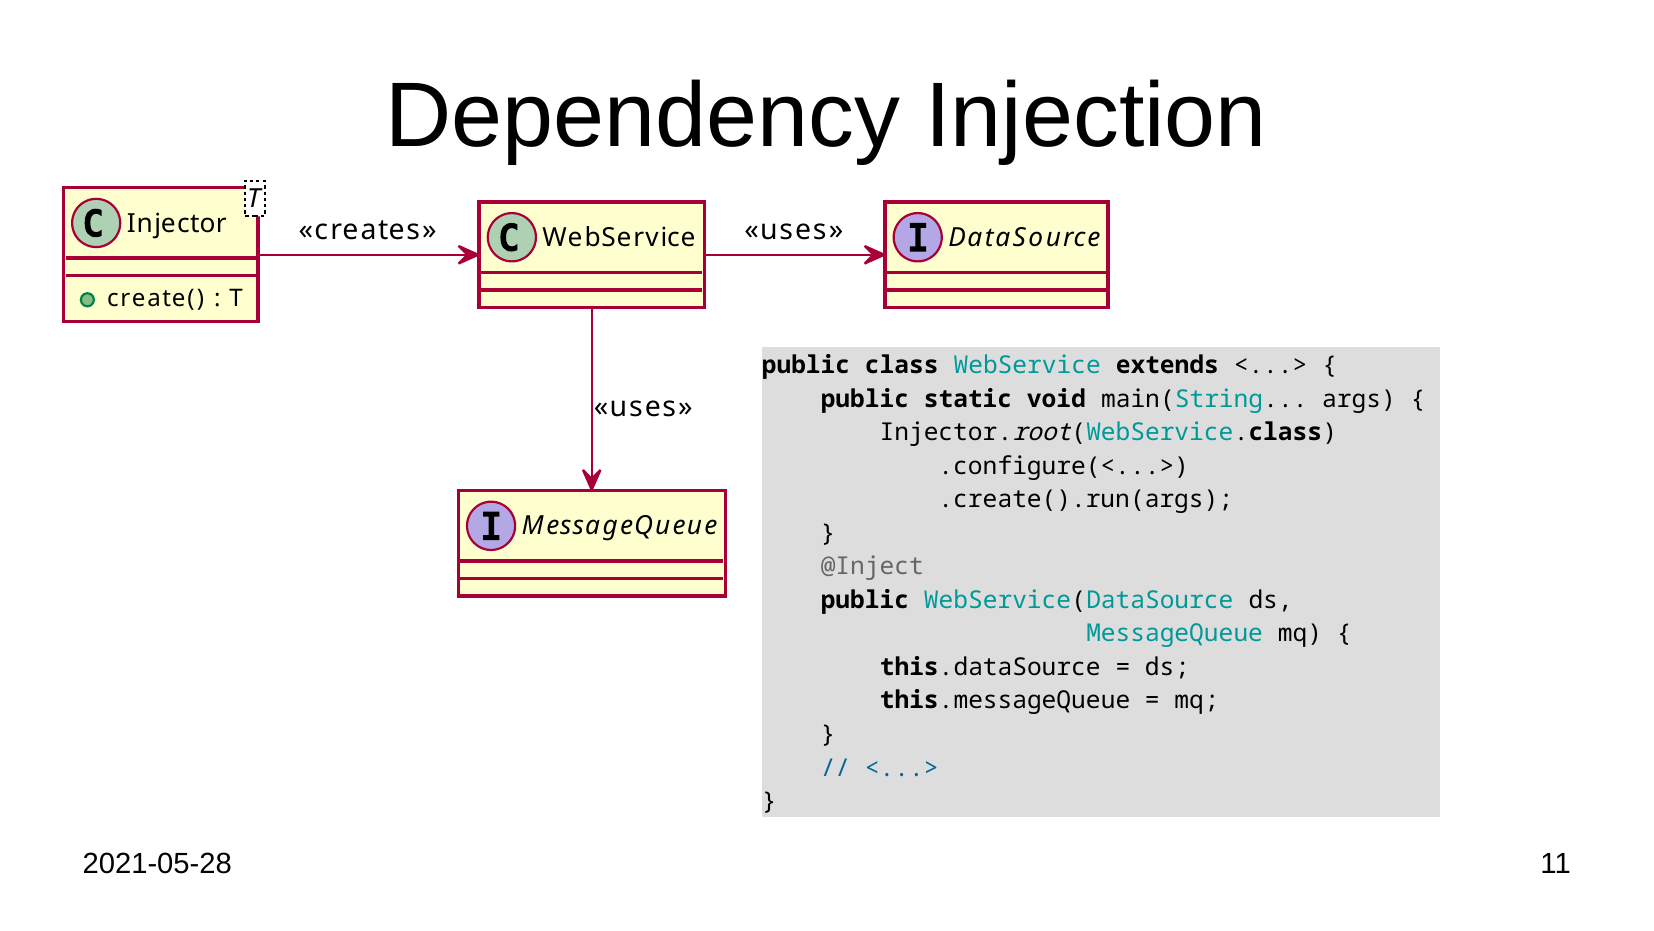

# Dependency Injection
public class WebService extends <...> {
 public static void main(String... args) {
 Injector.root(WebService.class)
 .configure(<...>)
 .create().run(args);
 }
 @Inject
 public WebService(DataSource ds,
 MessageQueue mq) {
 this.dataSource = ds;
 this.messageQueue = mq;
 }
 // <...>
}
2021-05-28
11